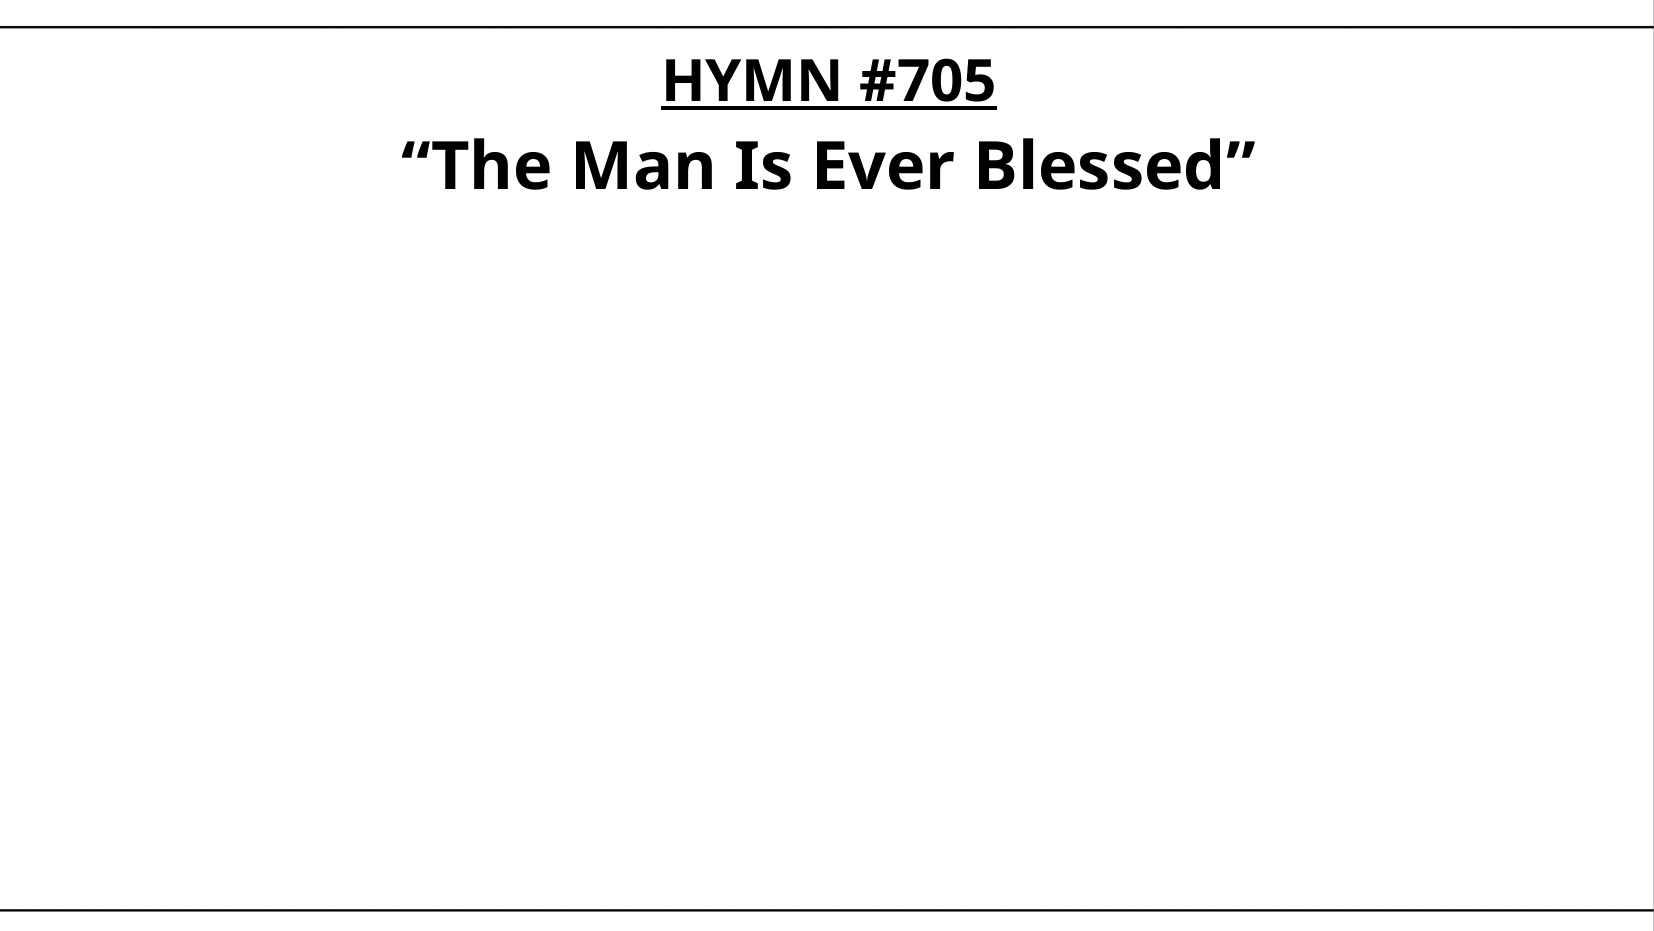

HYMN #705
“The Man Is Ever Blessed”